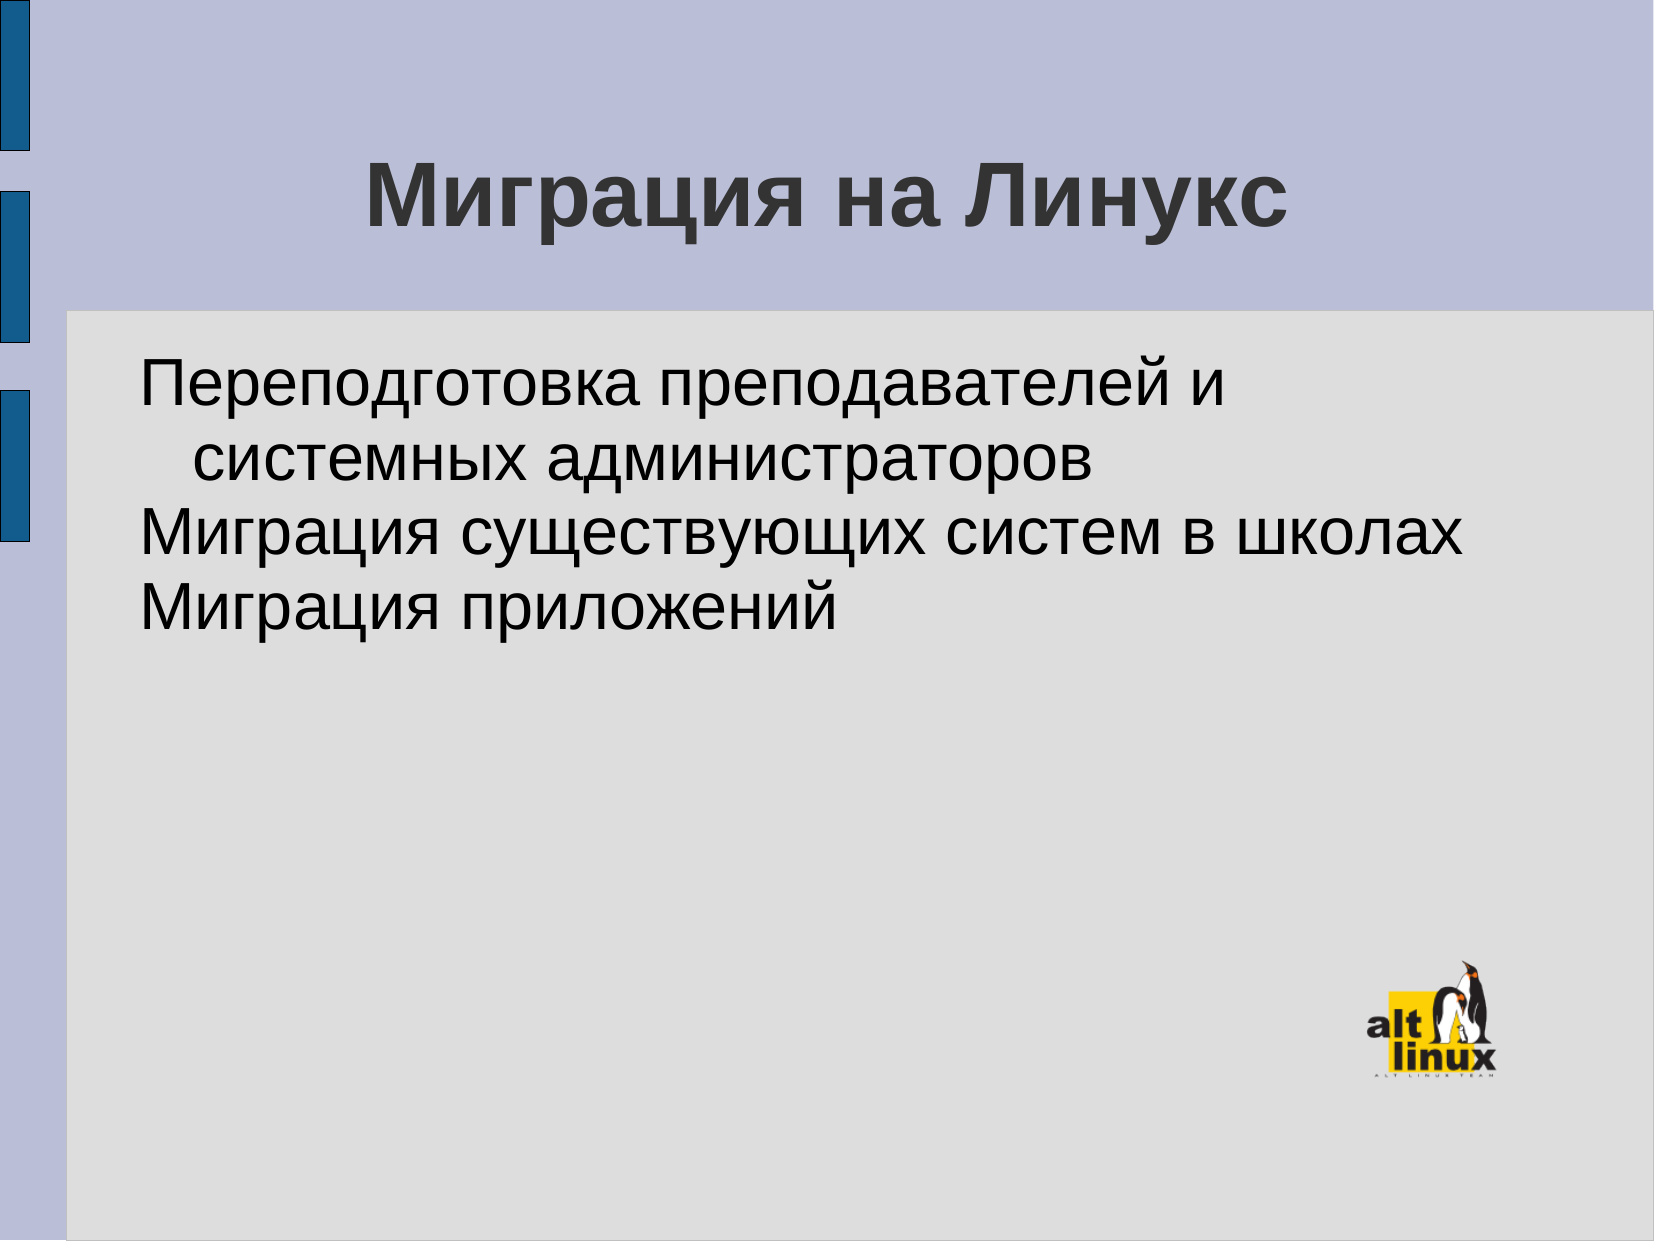

# Миграция на Линукс
Переподготовка преподавателей и системных администраторов
Миграция существующих систем в школах
Миграция приложений